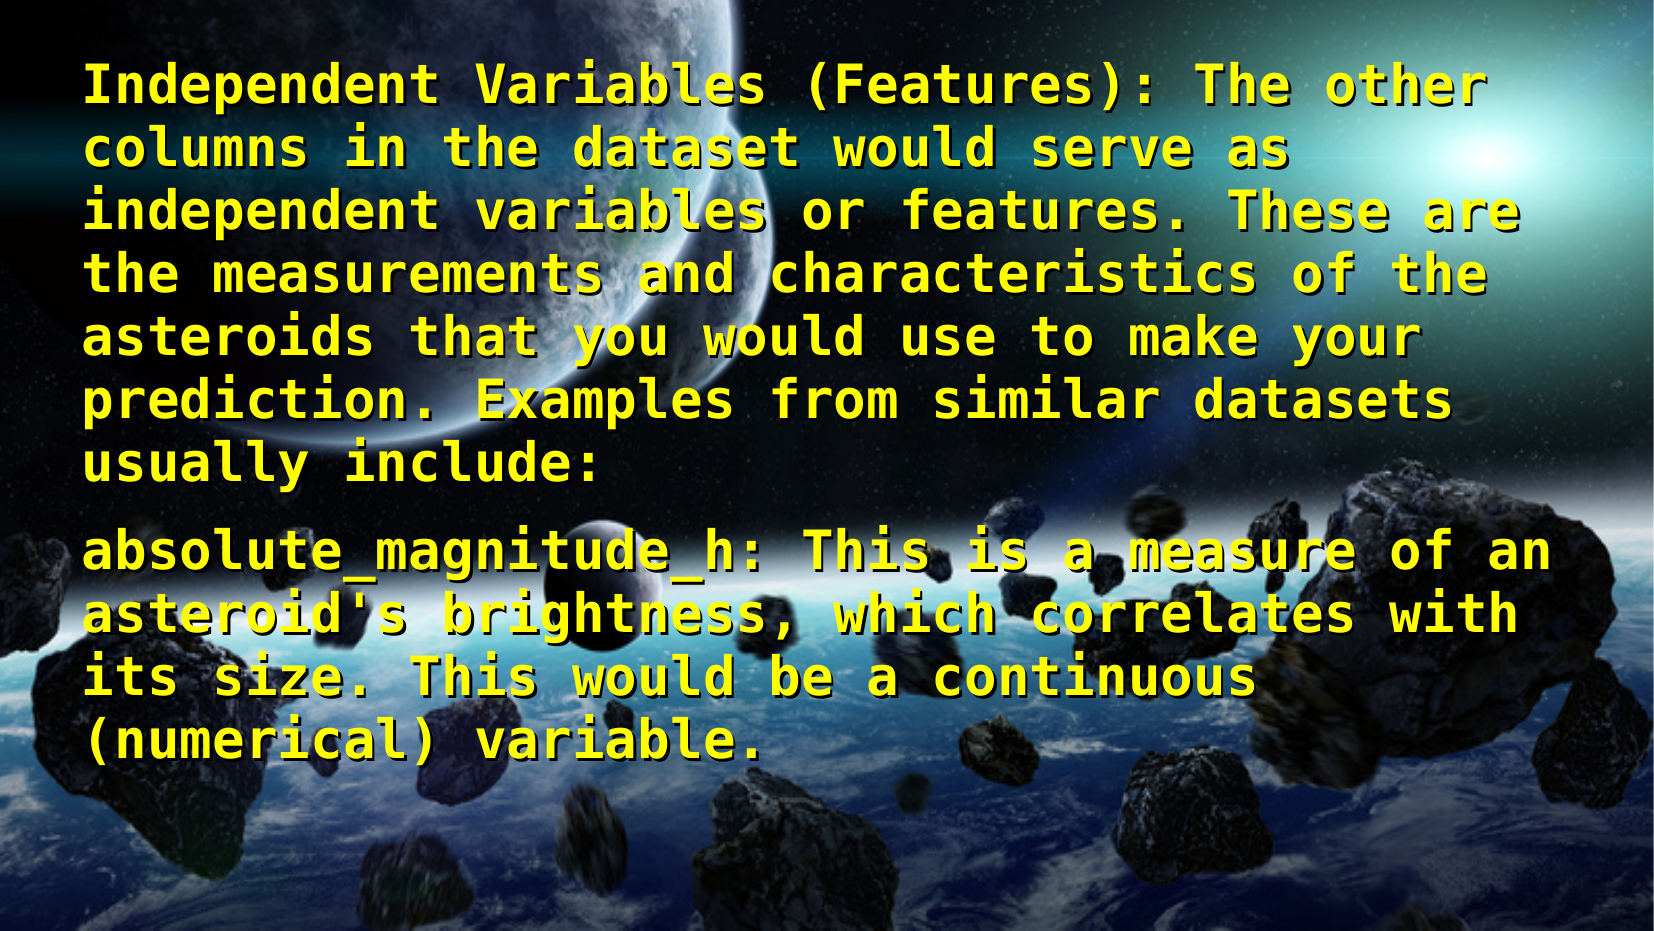

# Independent Variables (Features): The other columns in the dataset would serve as independent variables or features. These are the measurements and characteristics of the asteroids that you would use to make your prediction. Examples from similar datasets usually include:
absolute_magnitude_h: This is a measure of an asteroid's brightness, which correlates with its size. This would be a continuous (numerical) variable.